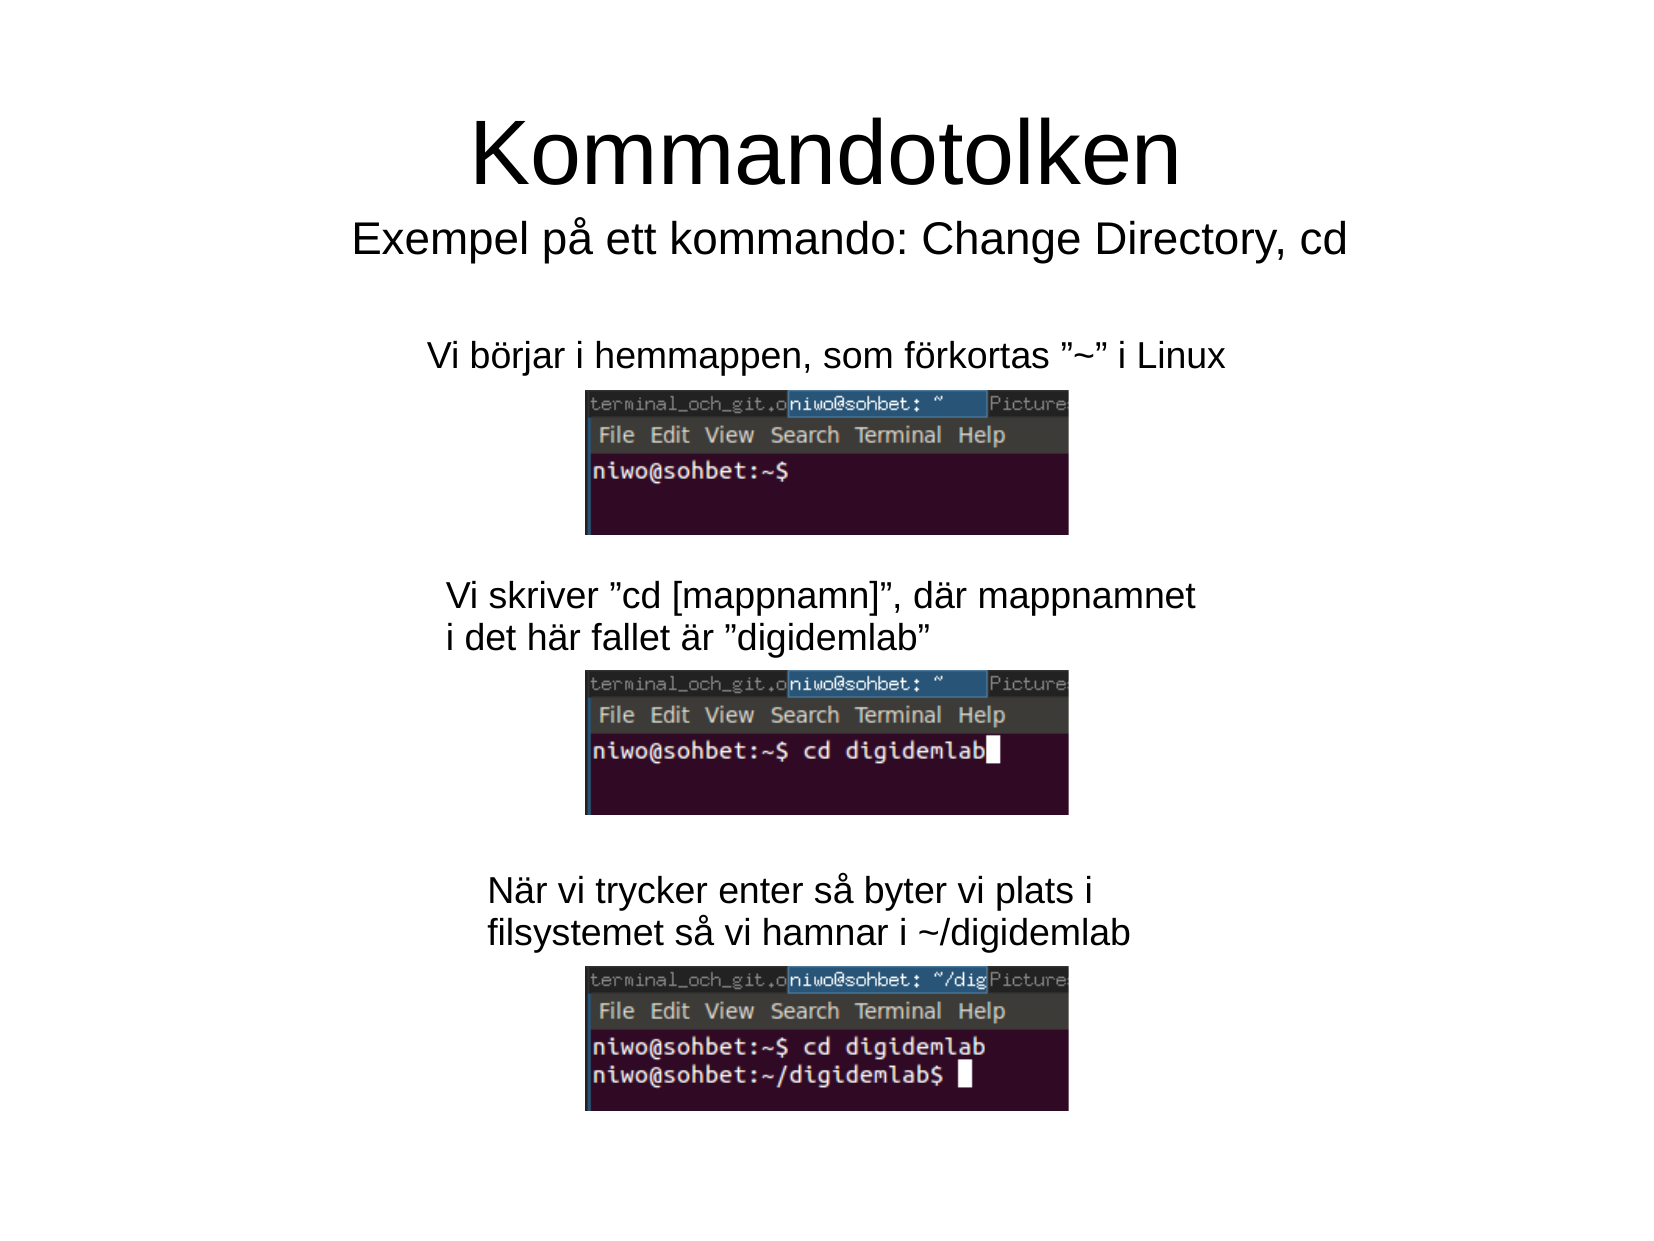

# Kommandotolken
Exempel på ett kommando: Change Directory, cd
Vi börjar i hemmappen, som förkortas ”~” i Linux
Vi skriver ”cd [mappnamn]”, där mappnamnet i det här fallet är ”digidemlab”
När vi trycker enter så byter vi plats i filsystemet så vi hamnar i ~/digidemlab